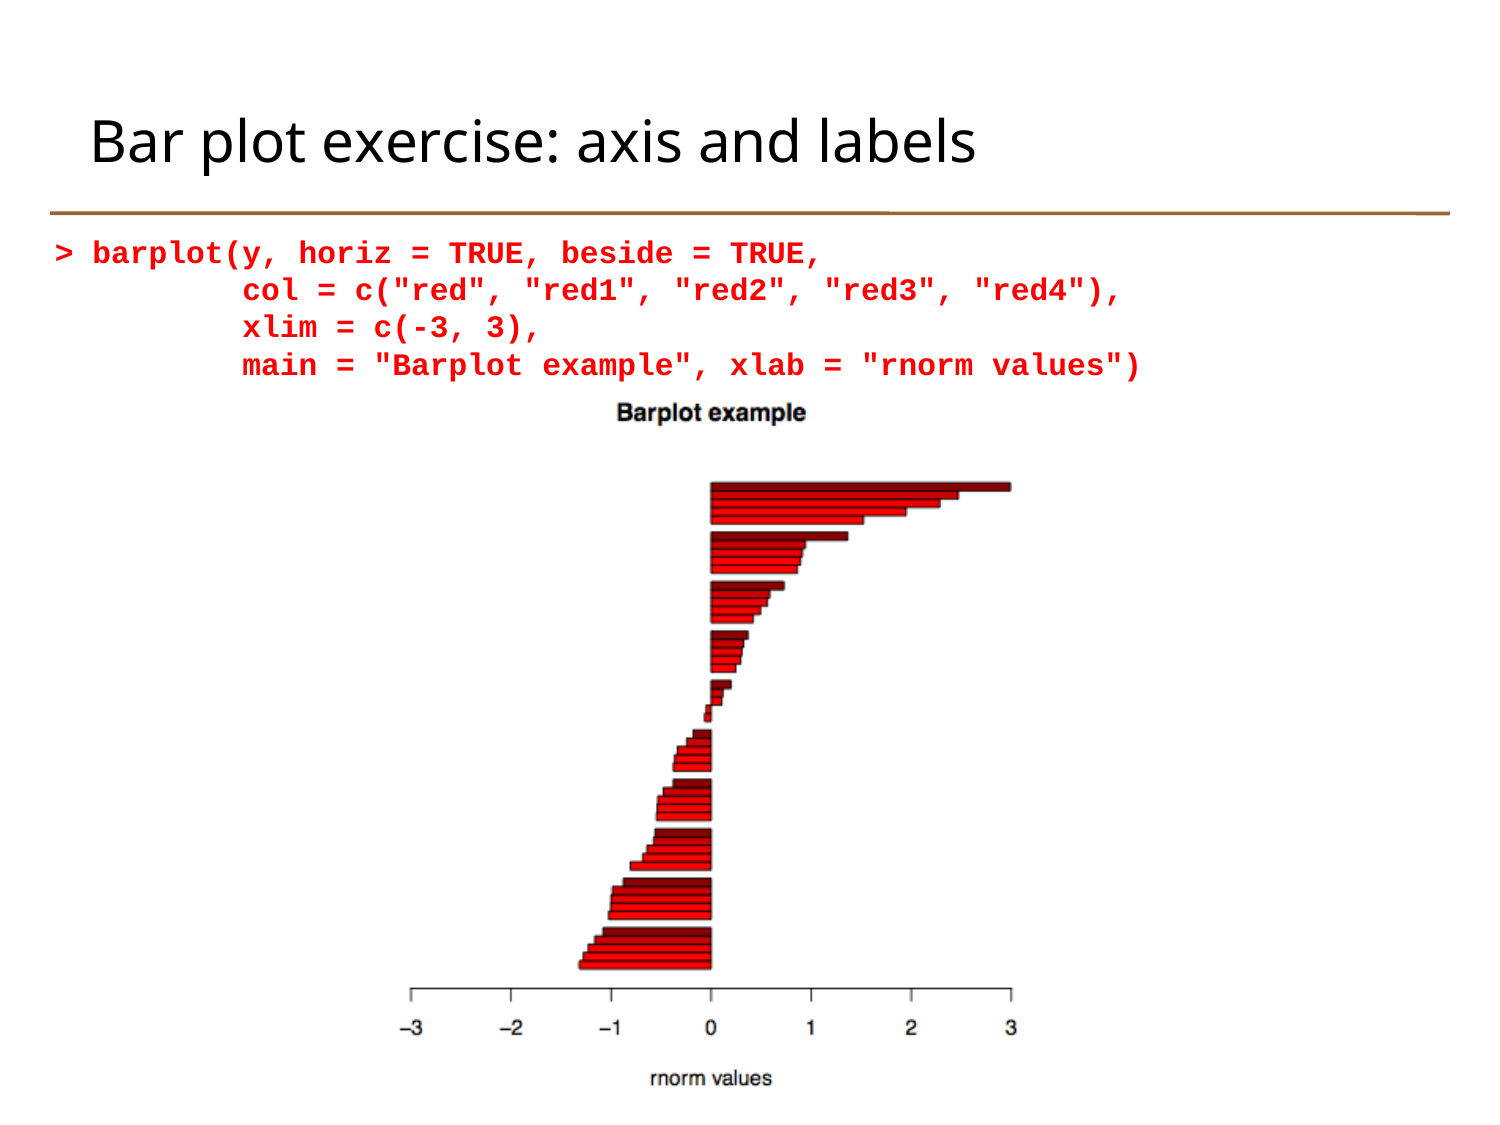

Bar plot exercise: axis and labels
> barplot(y, horiz = TRUE, beside = TRUE,
 col = c("red", "red1", "red2", "red3", "red4"),
 xlim = c(-3, 3),
 main = "Barplot example", xlab = "rnorm values")